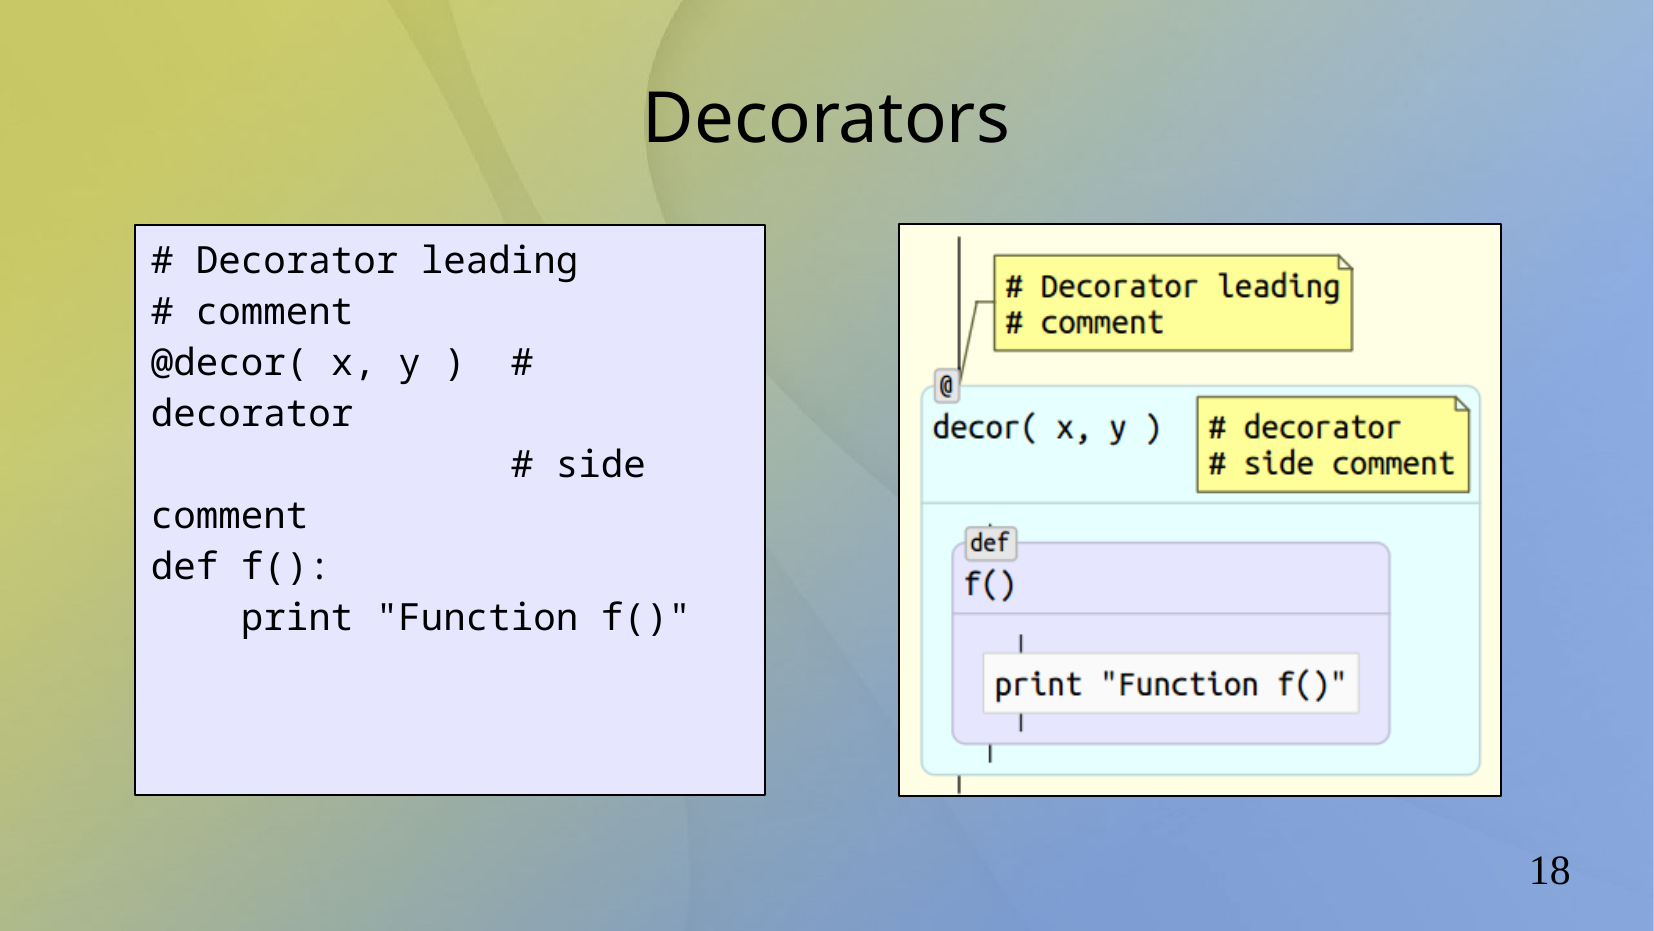

# Decorators
# Decorator leading
# comment
@decor( x, y ) # decorator
 # side comment
def f():
 print "Function f()"
18